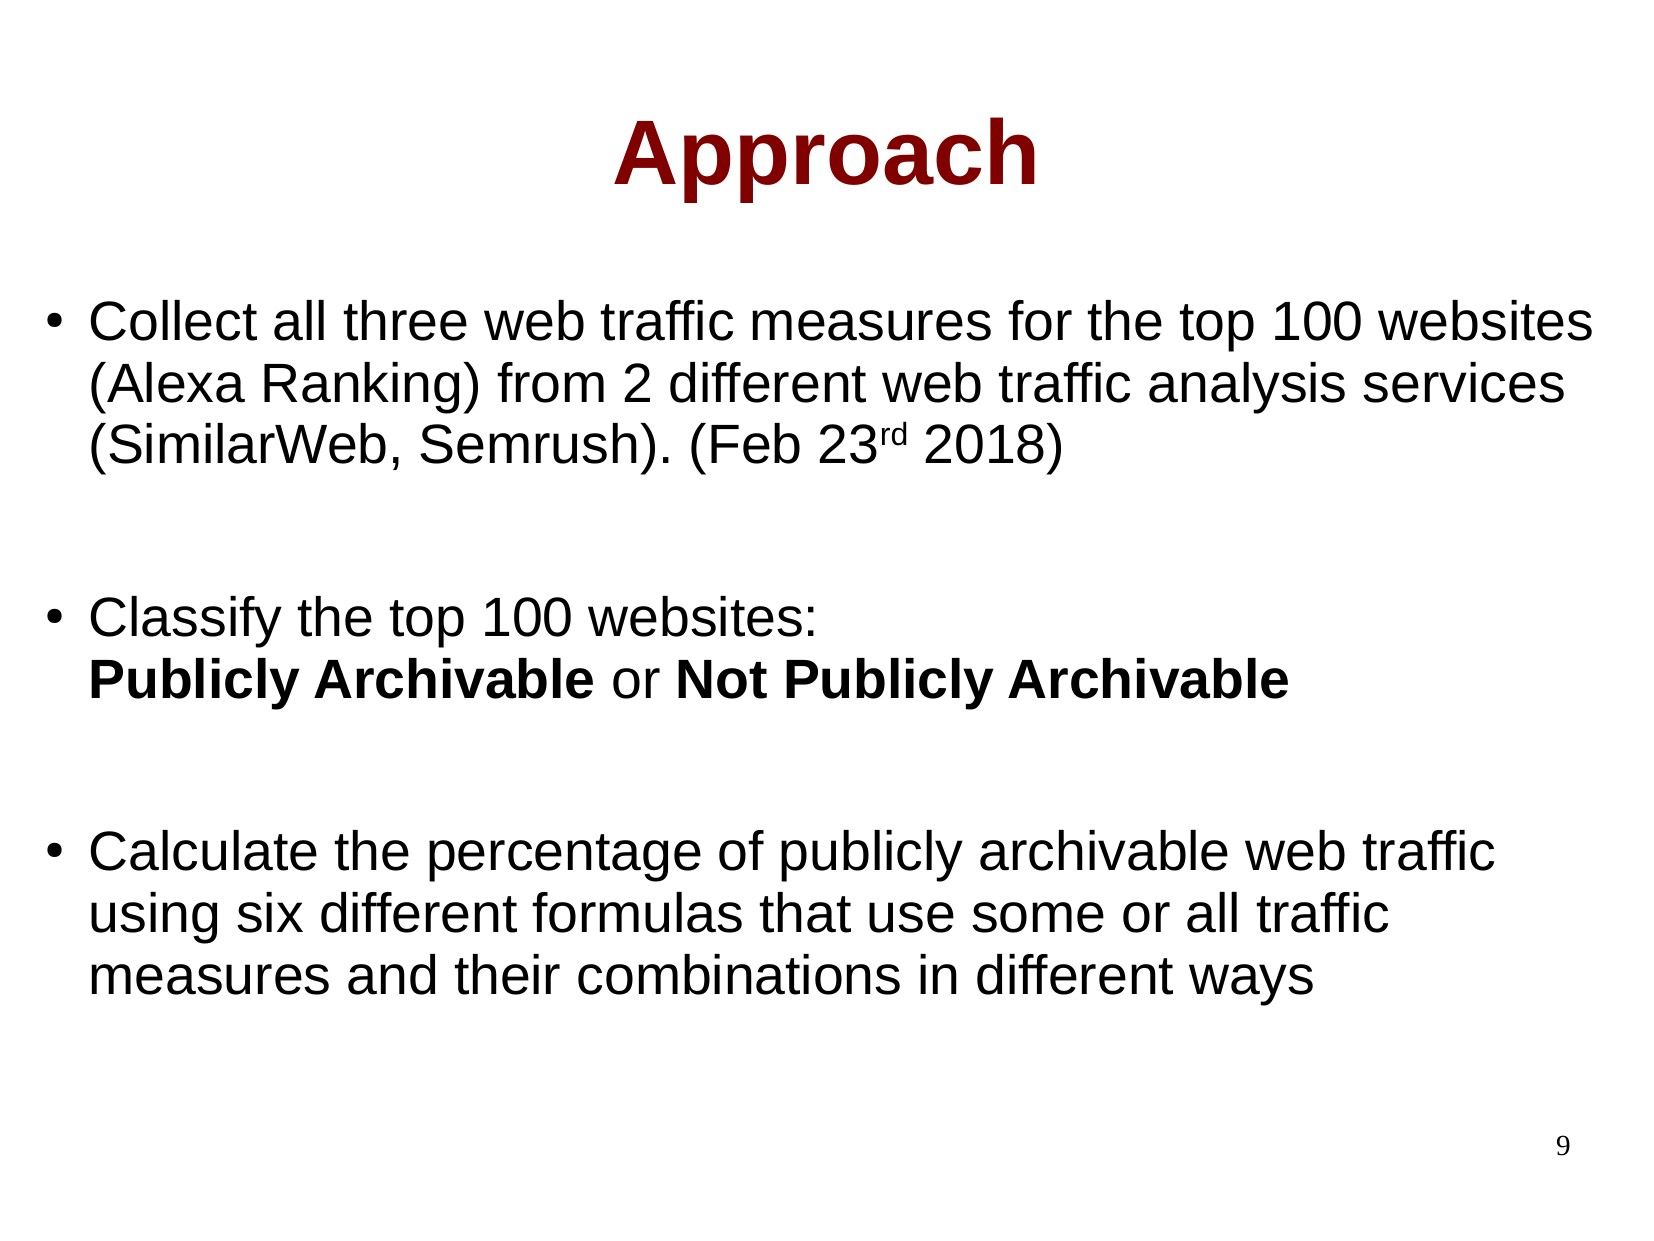

# Approach
Collect all three web traffic measures for the top 100 websites (Alexa Ranking) from 2 different web traffic analysis services (SimilarWeb, Semrush). (Feb 23rd 2018)
Classify the top 100 websites:
Publicly Archivable or Not Publicly Archivable
Calculate the percentage of publicly archivable web traffic using six different formulas that use some or all traffic measures and their combinations in different ways
9